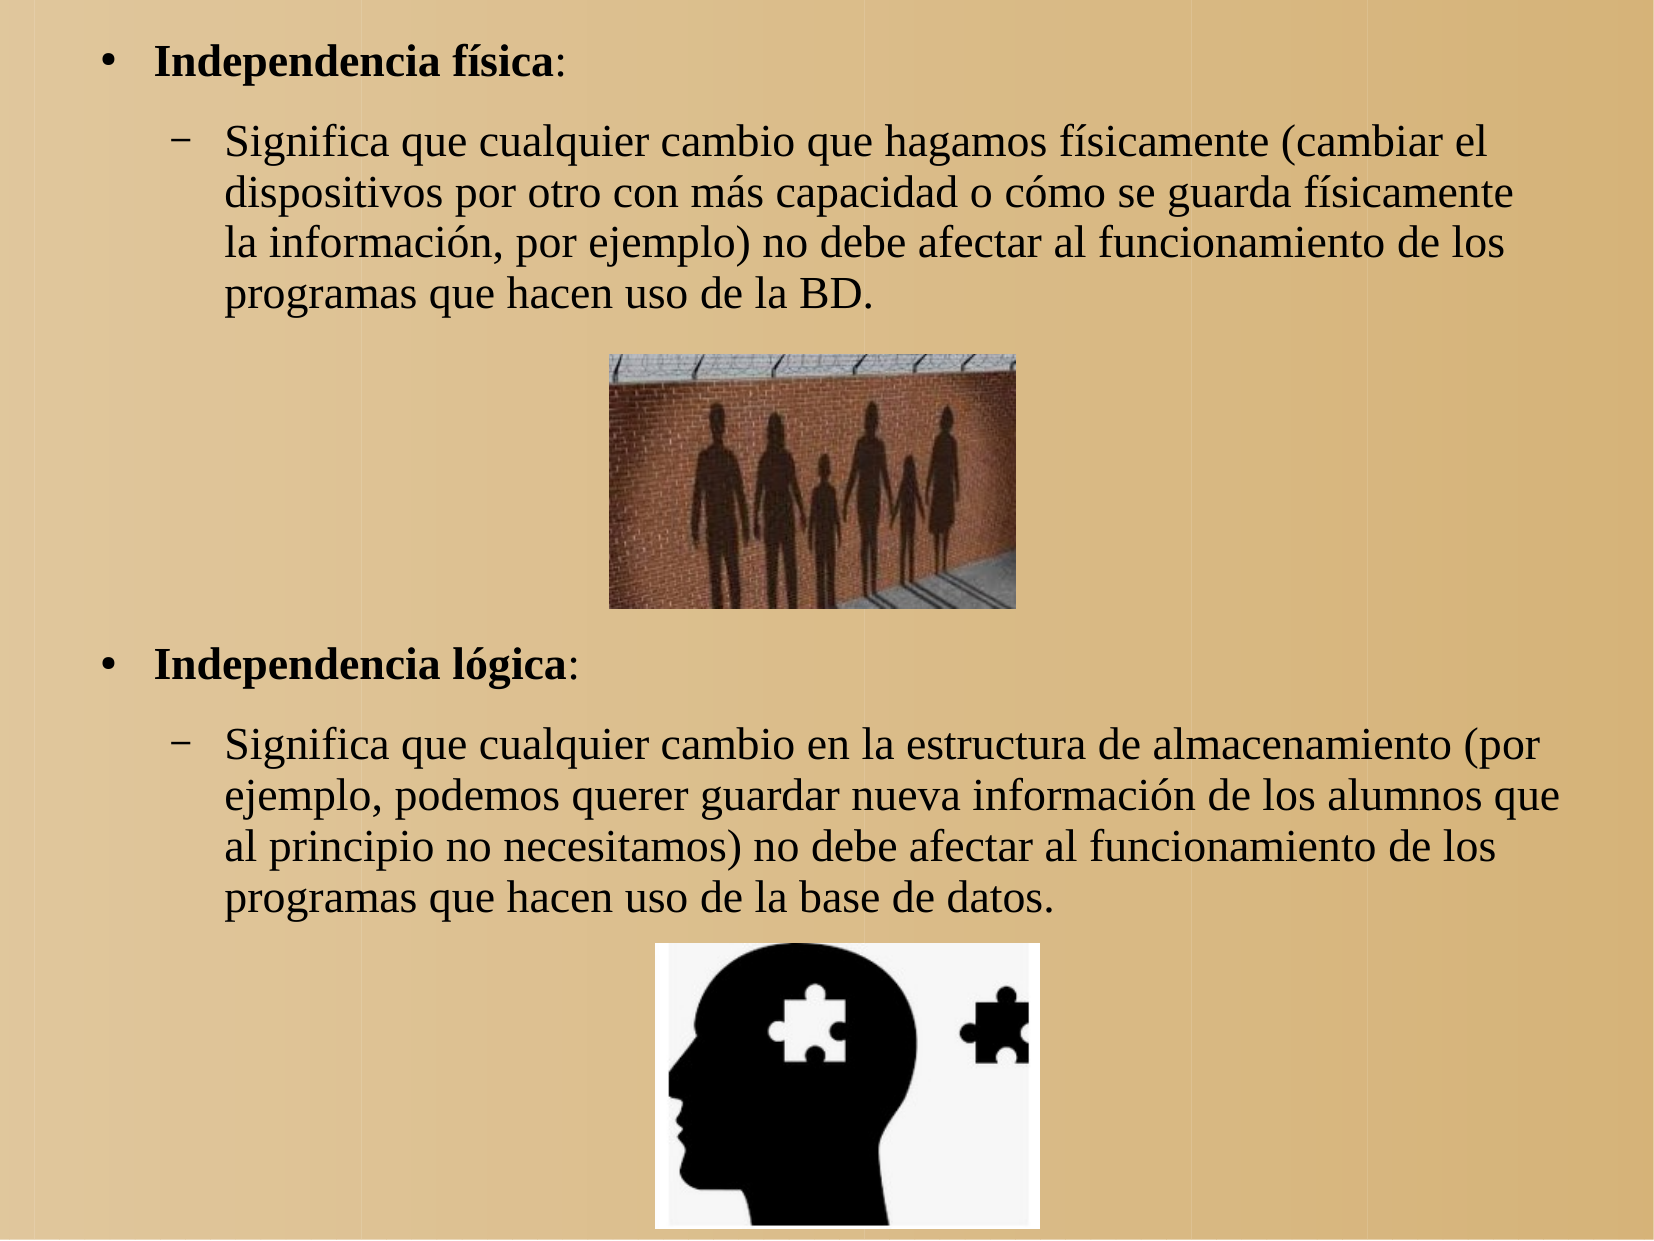

# Independencia física:
Significa que cualquier cambio que hagamos físicamente (cambiar el dispositivos por otro con más capacidad o cómo se guarda físicamente la información, por ejemplo) no debe afectar al funcionamiento de los programas que hacen uso de la BD.
Independencia lógica:
Significa que cualquier cambio en la estructura de almacenamiento (por ejemplo, podemos querer guardar nueva información de los alumnos que al principio no necesitamos) no debe afectar al funcionamiento de los programas que hacen uso de la base de datos.